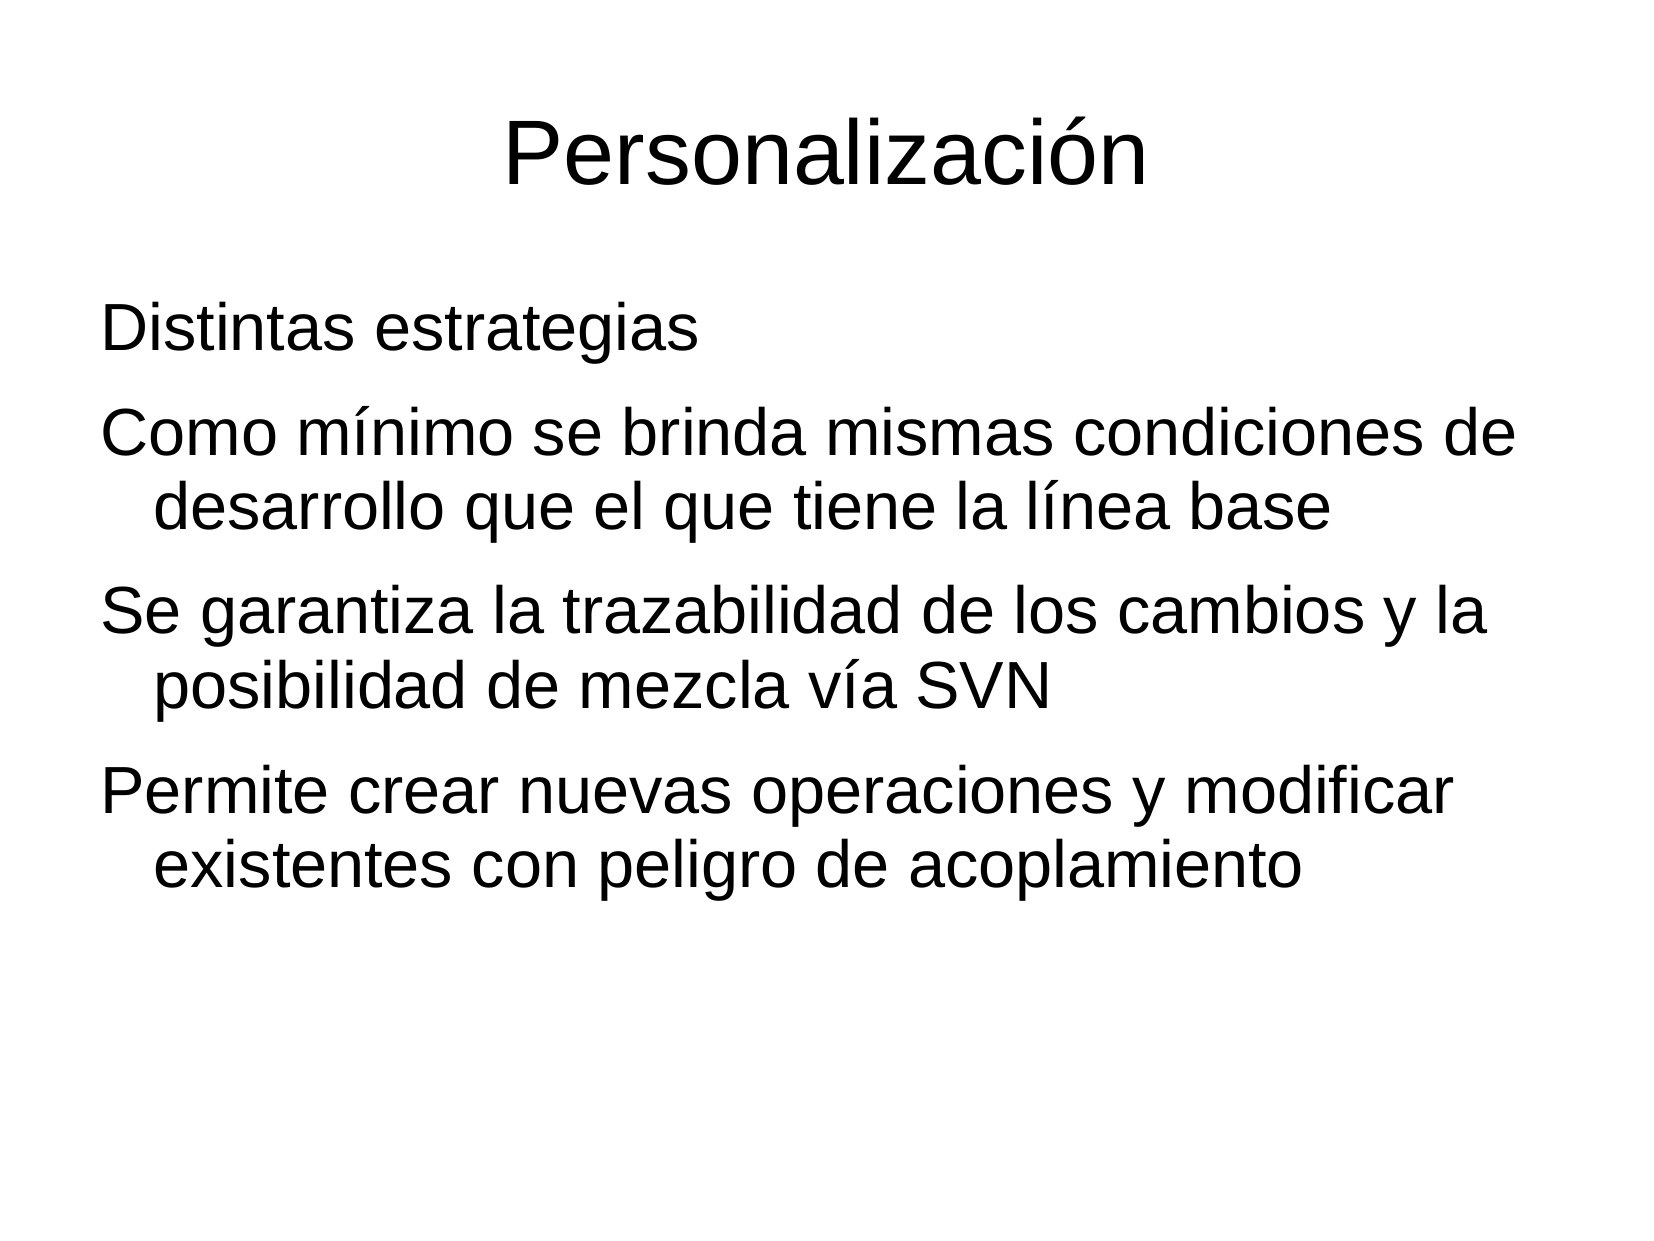

# Personalización
Distintas estrategias
Como mínimo se brinda mismas condiciones de desarrollo que el que tiene la línea base
Se garantiza la trazabilidad de los cambios y la posibilidad de mezcla vía SVN
Permite crear nuevas operaciones y modificar existentes con peligro de acoplamiento